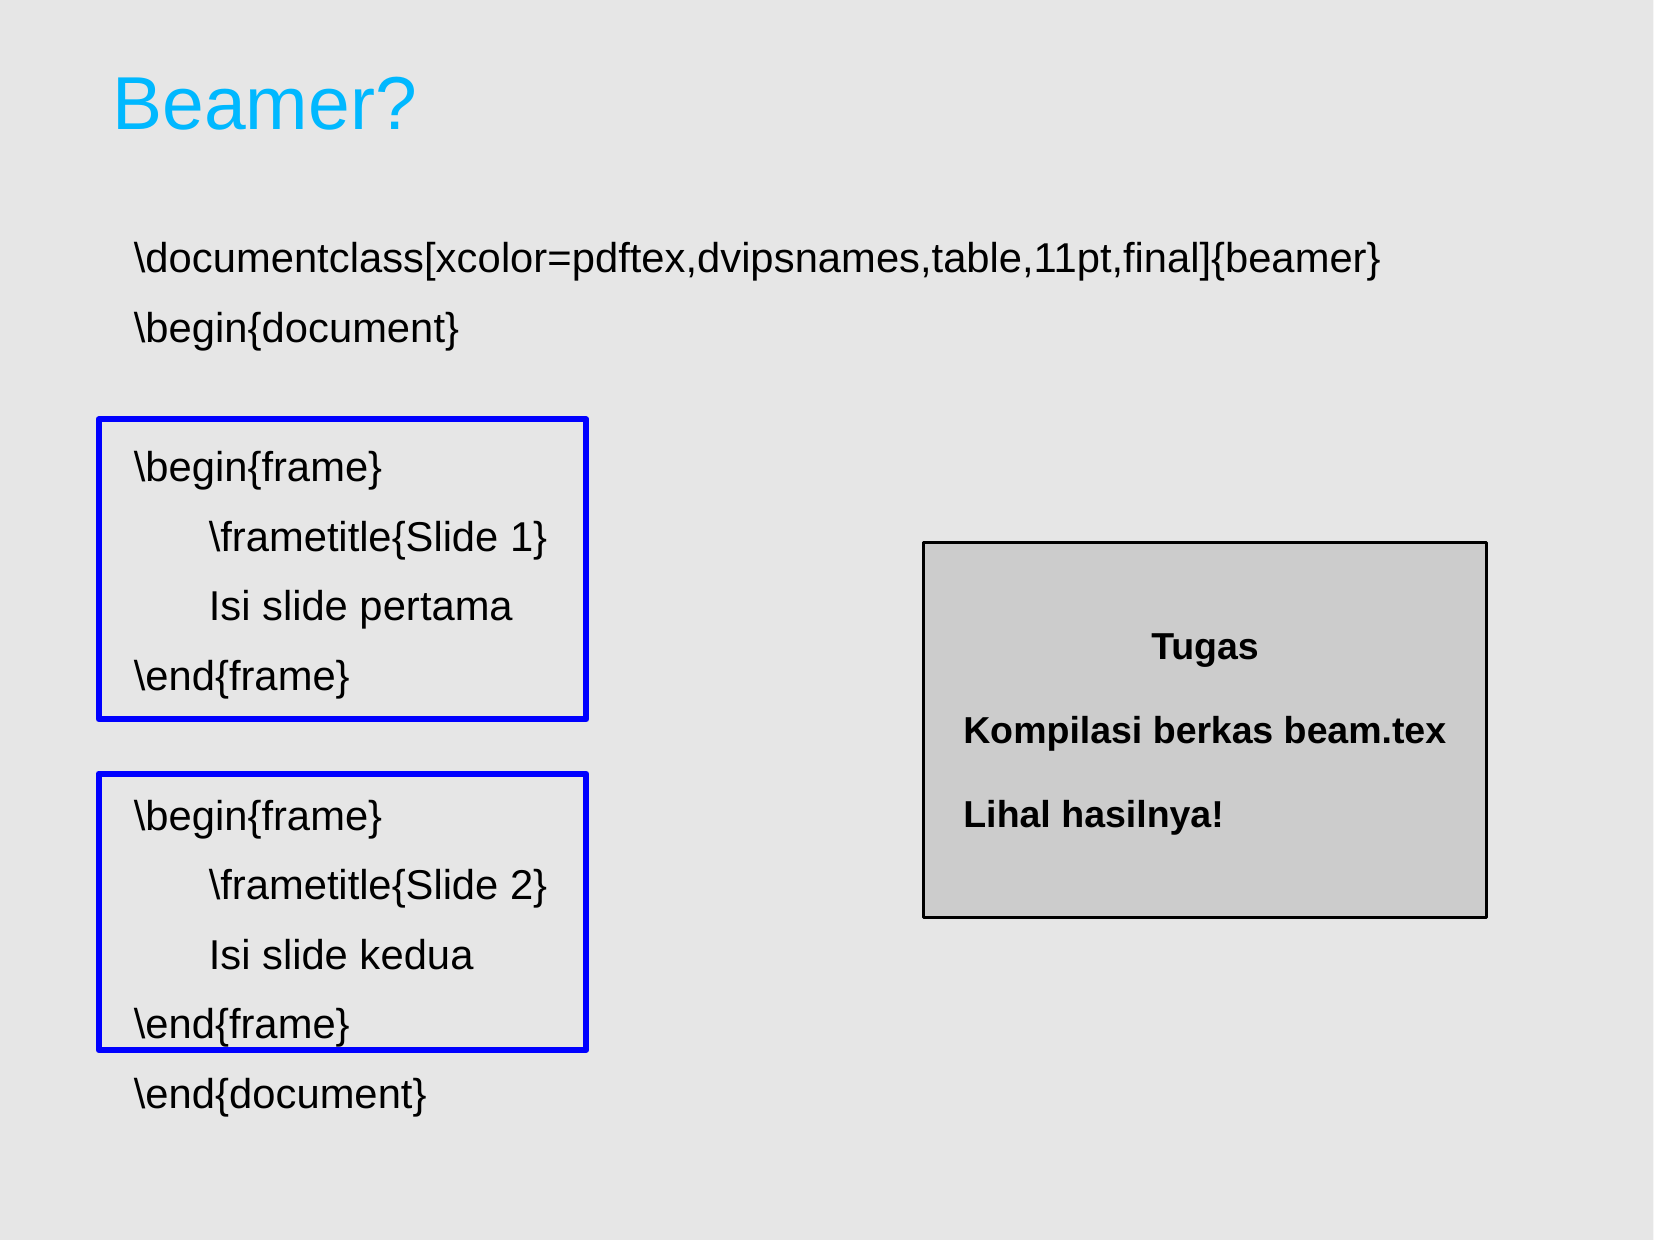

# Beamer?
\documentclass[xcolor=pdftex,dvipsnames,table,11pt,final]{beamer}
\begin{document}
\begin{frame}
	\frametitle{Slide 1}
	Isi slide pertama
\end{frame}
\begin{frame}
	\frametitle{Slide 2}
	Isi slide kedua
\end{frame}
\end{document}
Tugas
Kompilasi berkas beam.tex
Lihal hasilnya!